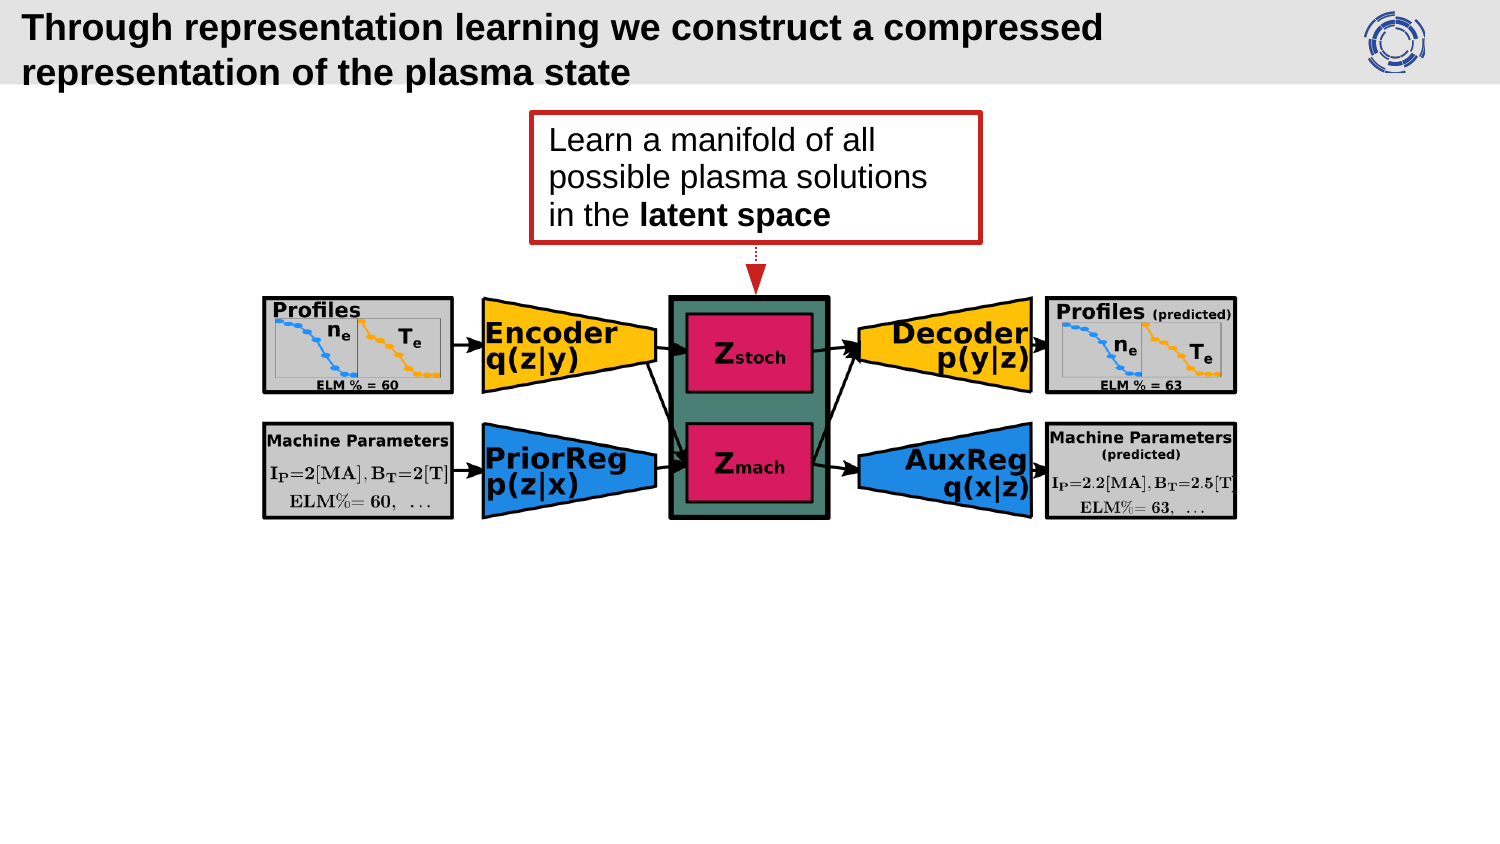

# Through representation learning we construct a compressed representation of the plasma state
Learn a manifold of all possible plasma solutions in the latent space